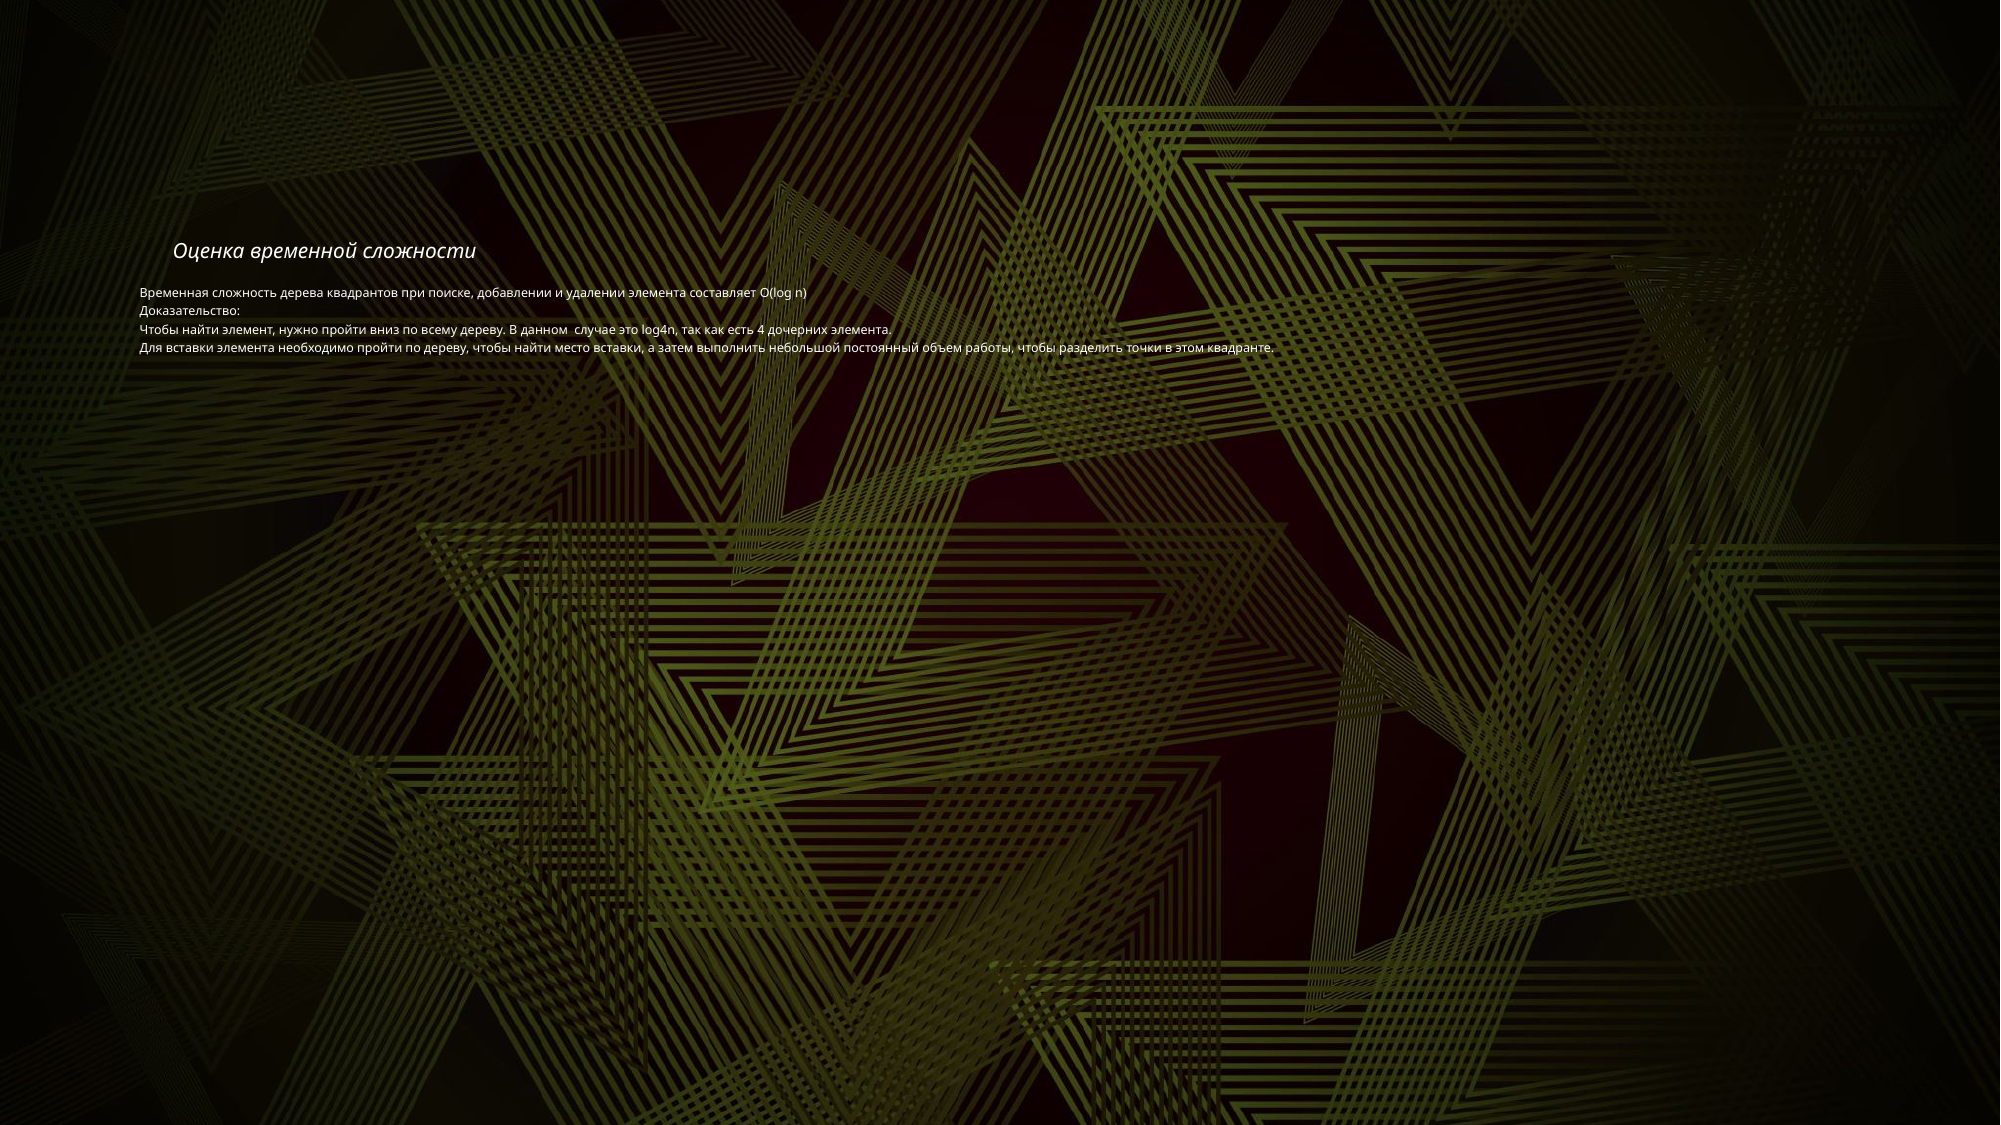

# Оценка временной сложности
Временная сложность дерева квадрантов при поиске, добавлении и удалении элемента составляет O(log n)
Доказательство:
Чтобы найти элемент, нужно пройти вниз по всему дереву. В данном  случае это log4n, так как есть 4 дочерних элемента.
Для вставки элемента необходимо пройти по дереву, чтобы найти место вставки, а затем выполнить небольшой постоянный объем работы, чтобы разделить точки в этом квадранте.